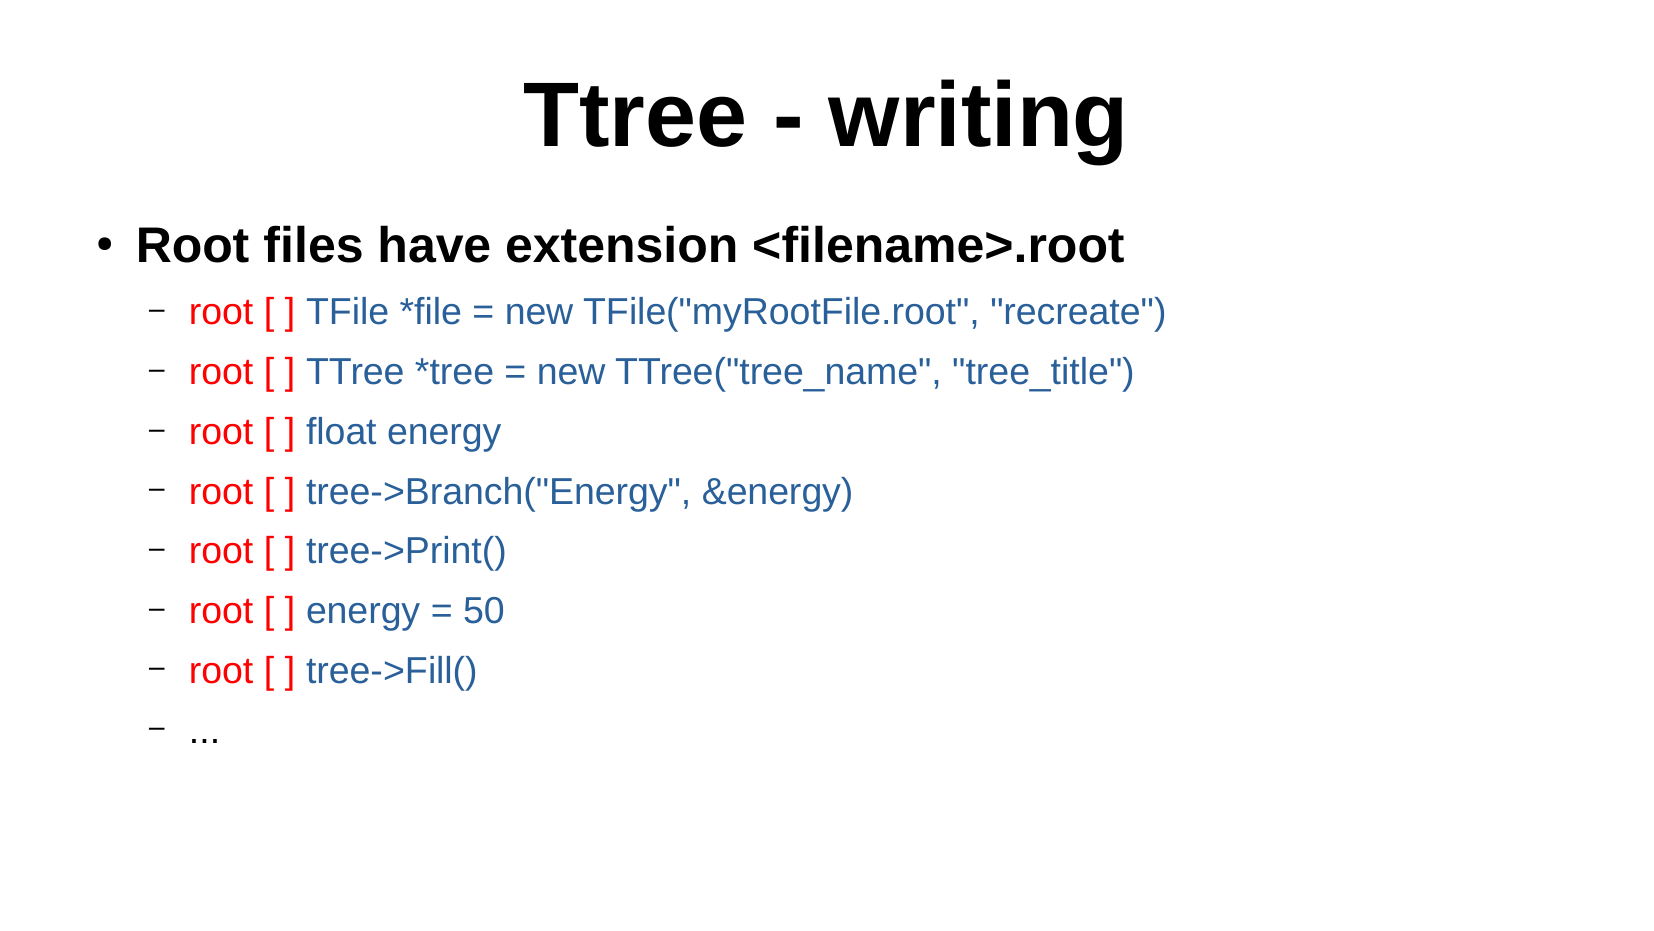

# Ttree - writing
Root files have extension <filename>.root
root [ ] TFile *file = new TFile("myRootFile.root", "recreate")
root [ ] TTree *tree = new TTree("tree_name", "tree_title")
root [ ] float energy
root [ ] tree->Branch("Energy", &energy)
root [ ] tree->Print()
root [ ] energy = 50
root [ ] tree->Fill()
...